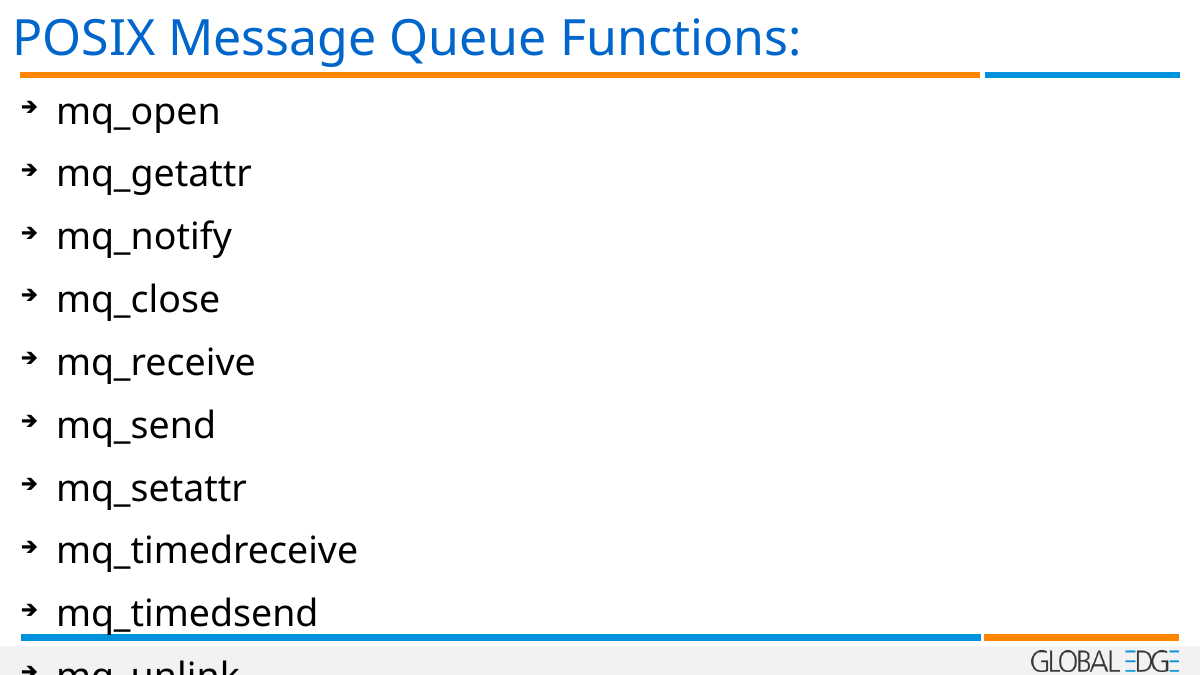

# POSIX Message Queue Functions:
mq_open
mq_getattr
mq_notify
mq_close
mq_receive
mq_send
mq_setattr
mq_timedreceive
mq_timedsend
mq_unlink